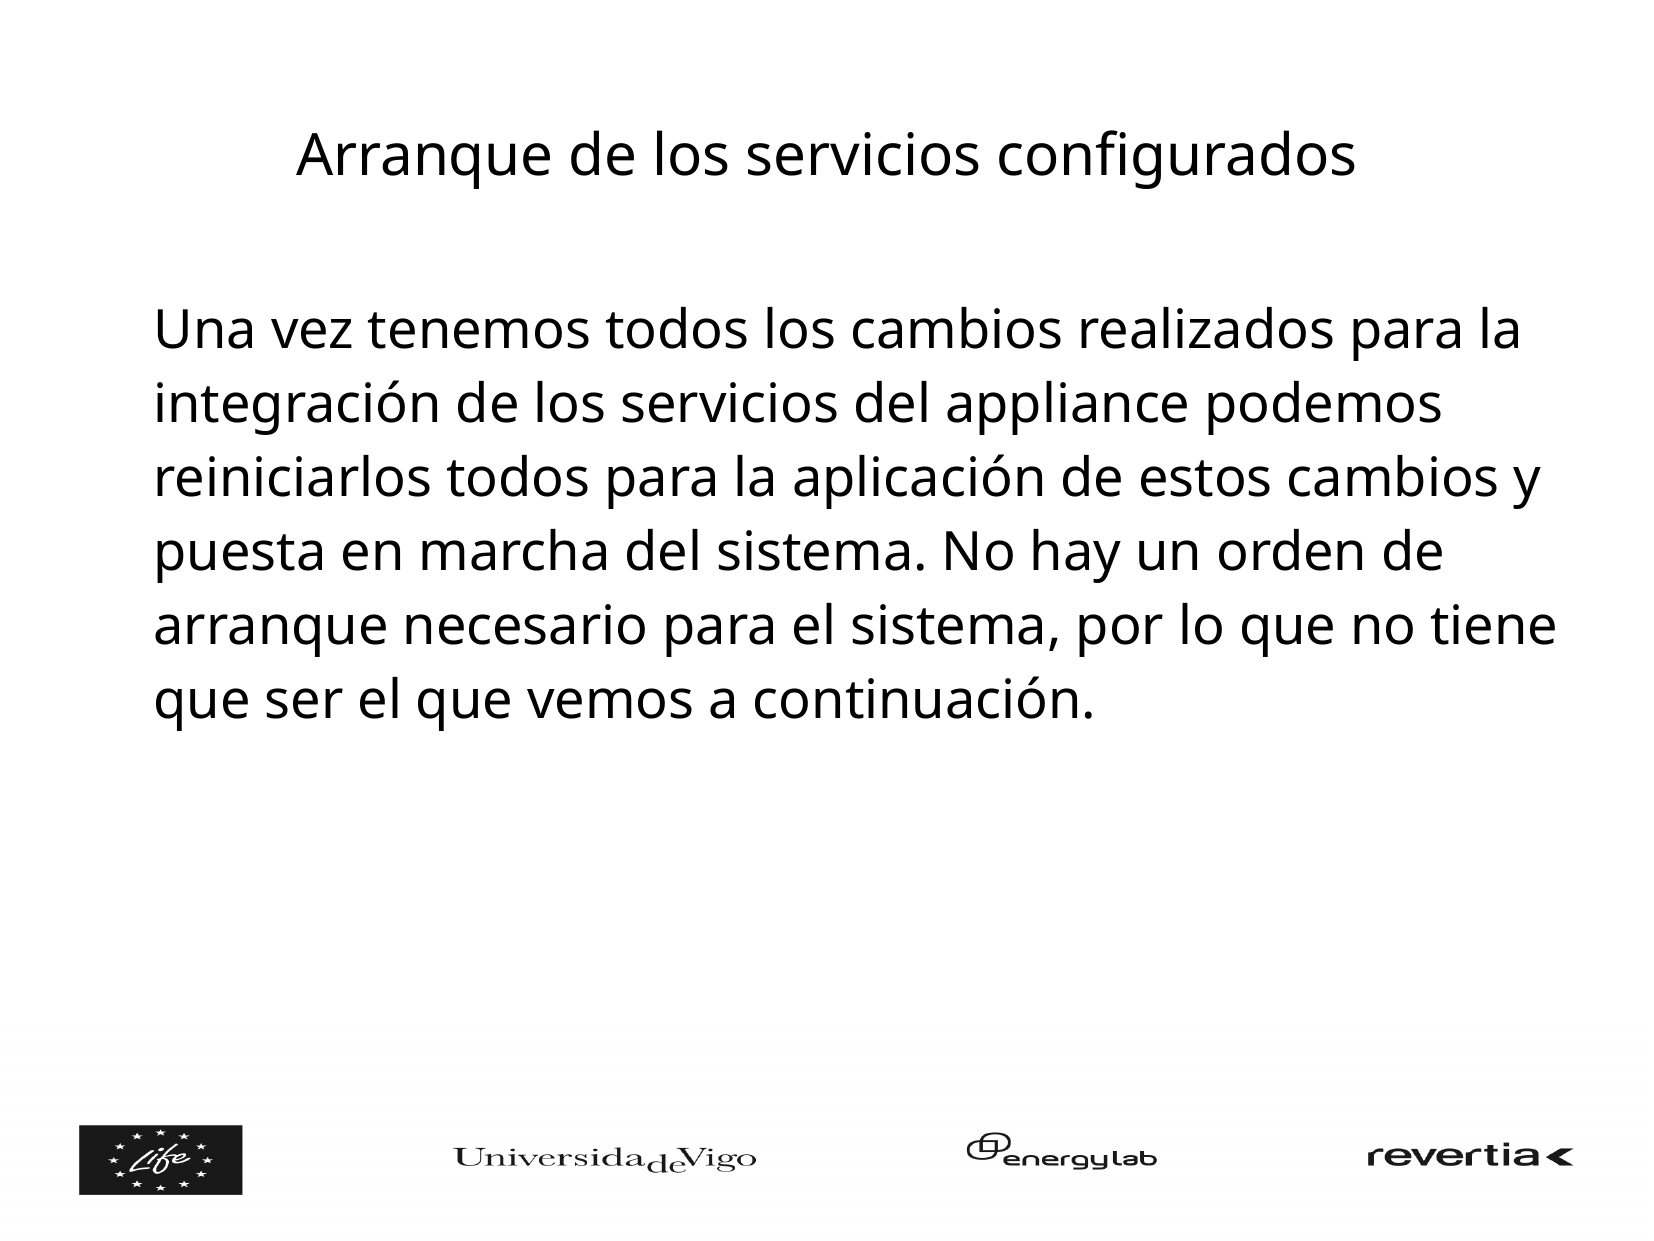

# Arranque de los servicios configurados
Una vez tenemos todos los cambios realizados para la integración de los servicios del appliance podemos reiniciarlos todos para la aplicación de estos cambios y puesta en marcha del sistema. No hay un orden de arranque necesario para el sistema, por lo que no tiene que ser el que vemos a continuación.